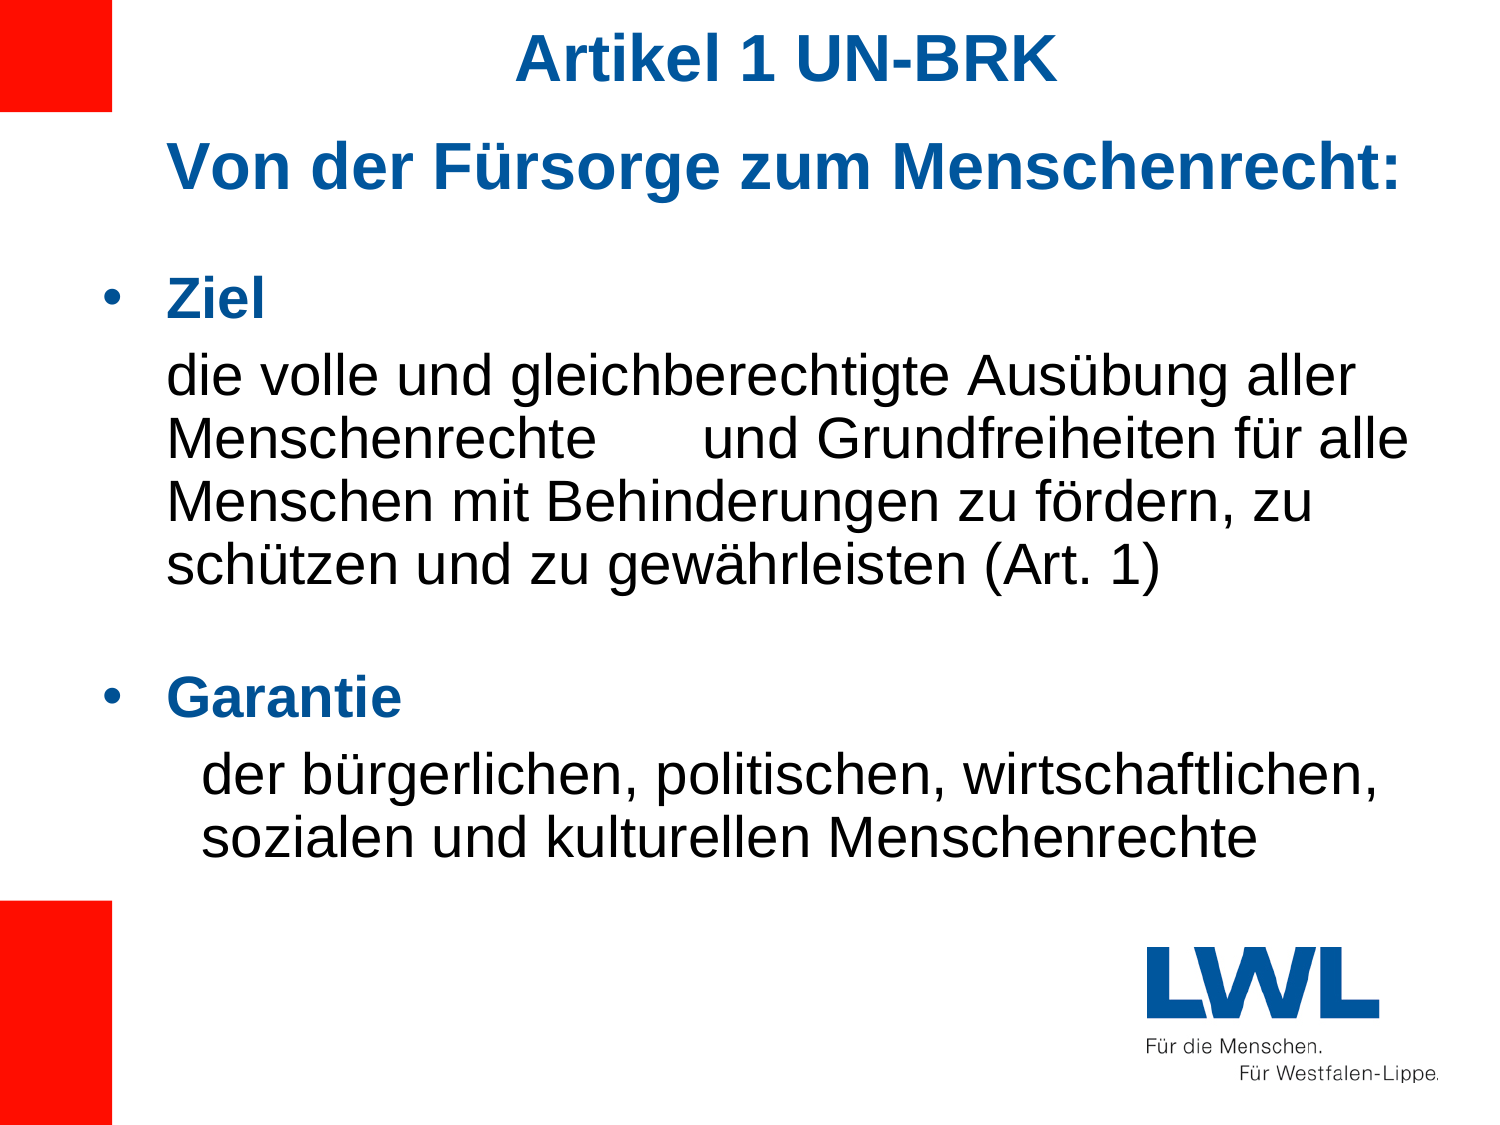

# Artikel 1 UN-BRK
	Von der Fürsorge zum Menschenrecht:
Ziel
	die volle und gleichberechtigte Ausübung aller Menschenrechte 	und Grundfreiheiten für alle Menschen mit Behinderungen zu fördern, zu schützen und zu gewährleisten (Art. 1)
Garantie
	der bürgerlichen, politischen, wirtschaftlichen, sozialen und kulturellen Menschenrechte